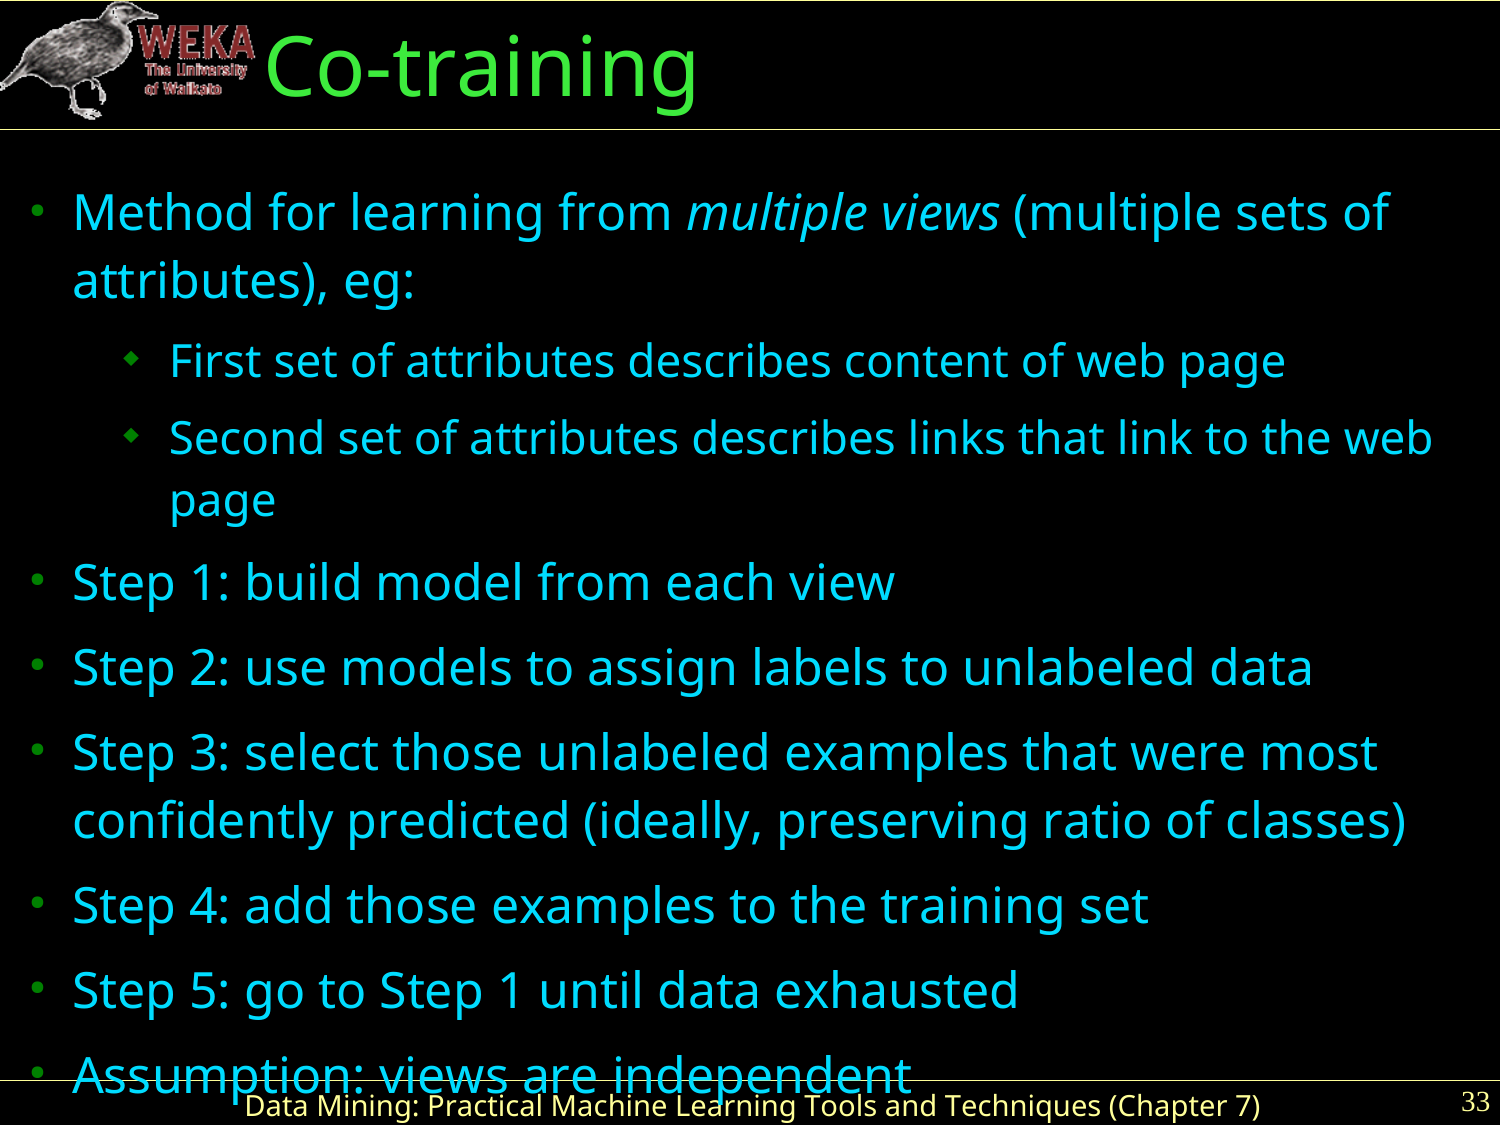

# Co-training
Method for learning from multiple views (multiple sets of attributes), eg:
First set of attributes describes content of web page
Second set of attributes describes links that link to the web page
Step 1: build model from each view
Step 2: use models to assign labels to unlabeled data
Step 3: select those unlabeled examples that were most confidently predicted (ideally, preserving ratio of classes)
Step 4: add those examples to the training set
Step 5: go to Step 1 until data exhausted
Assumption: views are independent
Data Mining: Practical Machine Learning Tools and Techniques (Chapter 7)
33